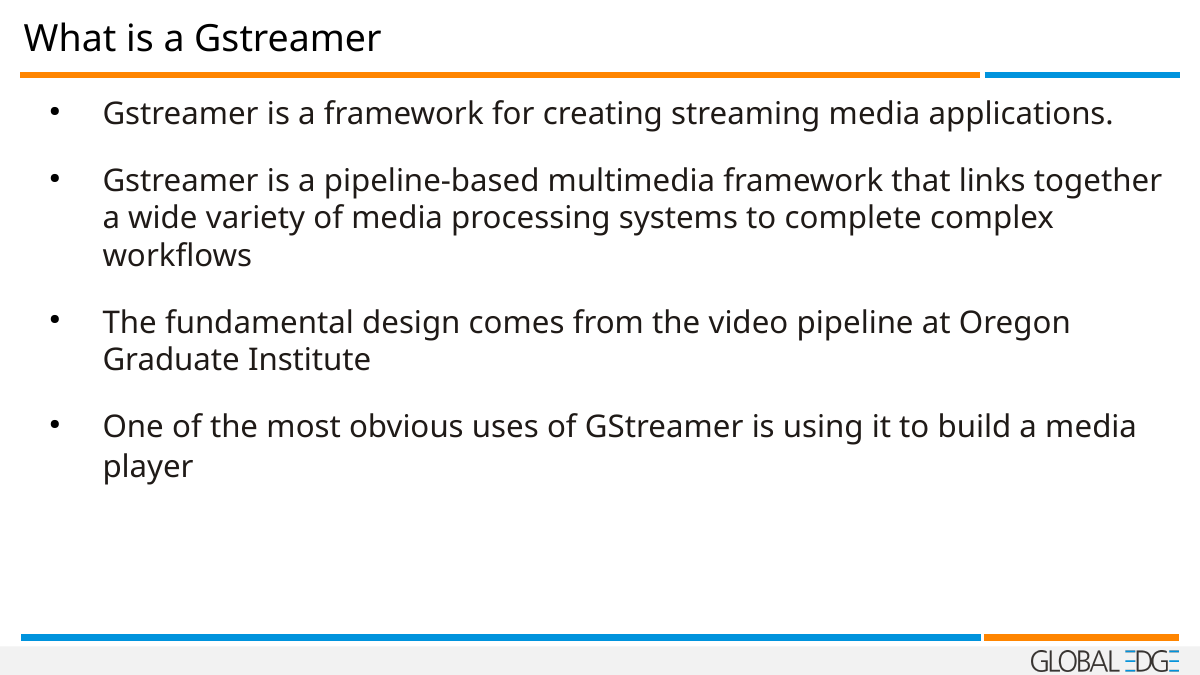

# What is a Gstreamer
Gstreamer is a framework for creating streaming media applications.
Gstreamer is a pipeline-based multimedia framework that links together a wide variety of media processing systems to complete complex workflows
The fundamental design comes from the video pipeline at Oregon Graduate Institute
One of the most obvious uses of GStreamer is using it to build a media player